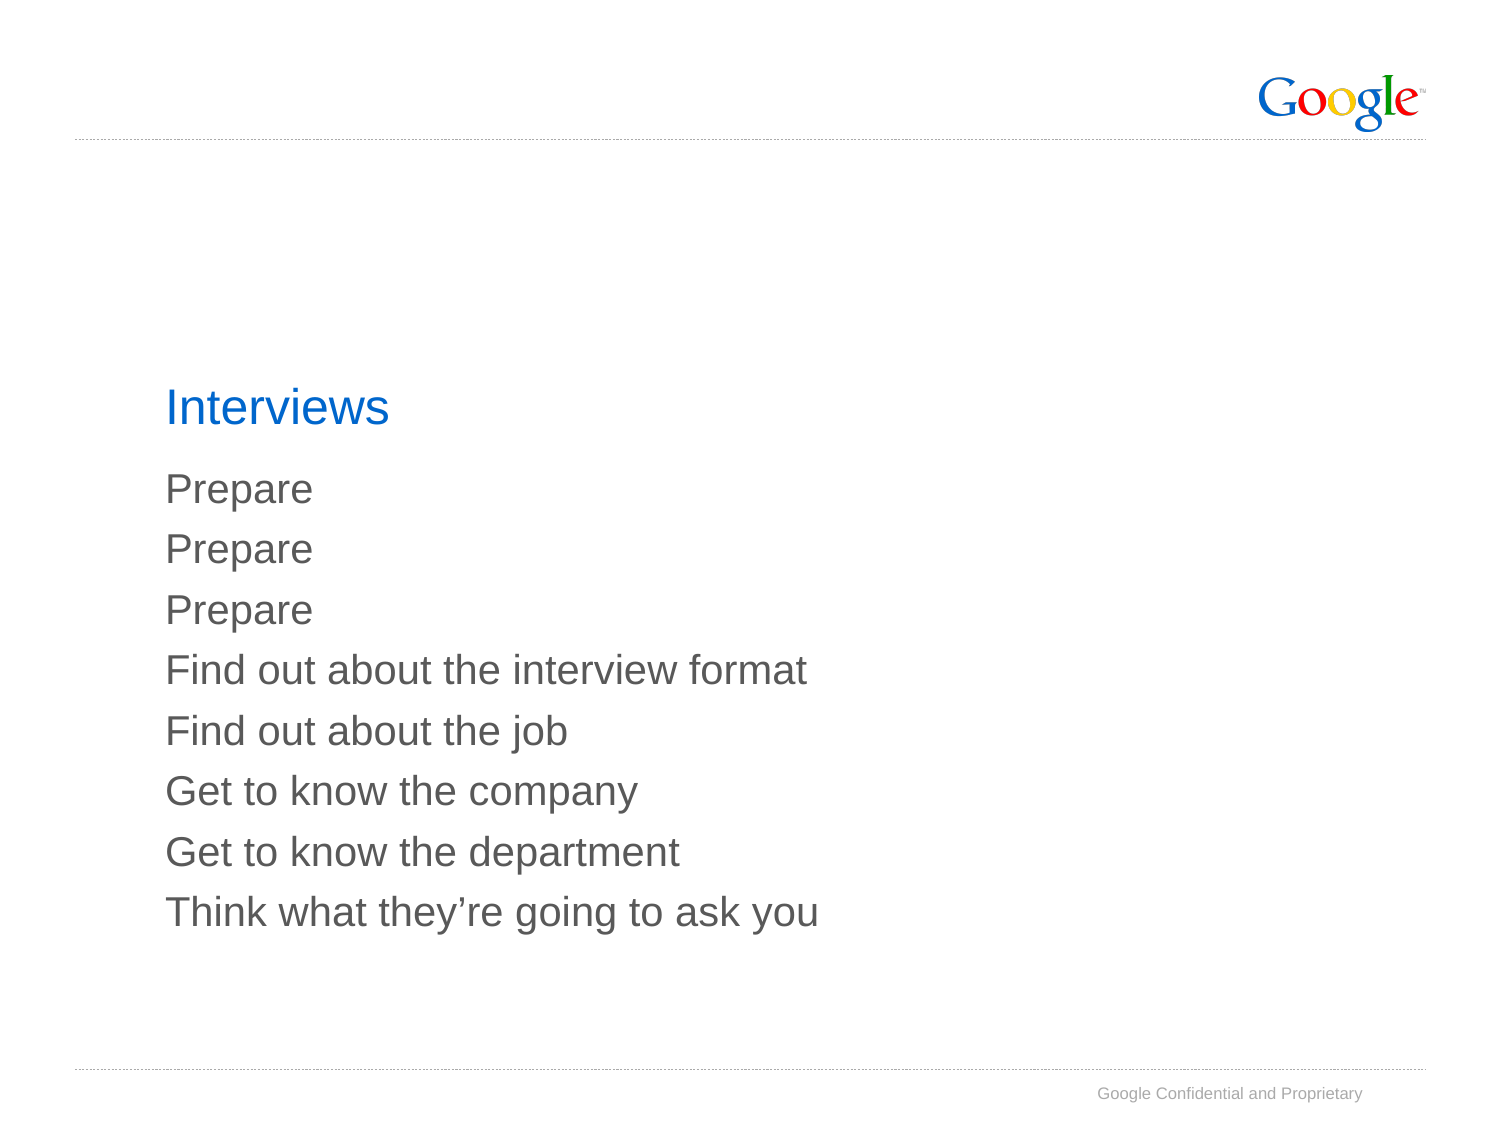

# Interviews
Prepare
Prepare
Prepare
Find out about the interview format
Find out about the job
Get to know the company
Get to know the department
Think what they’re going to ask you